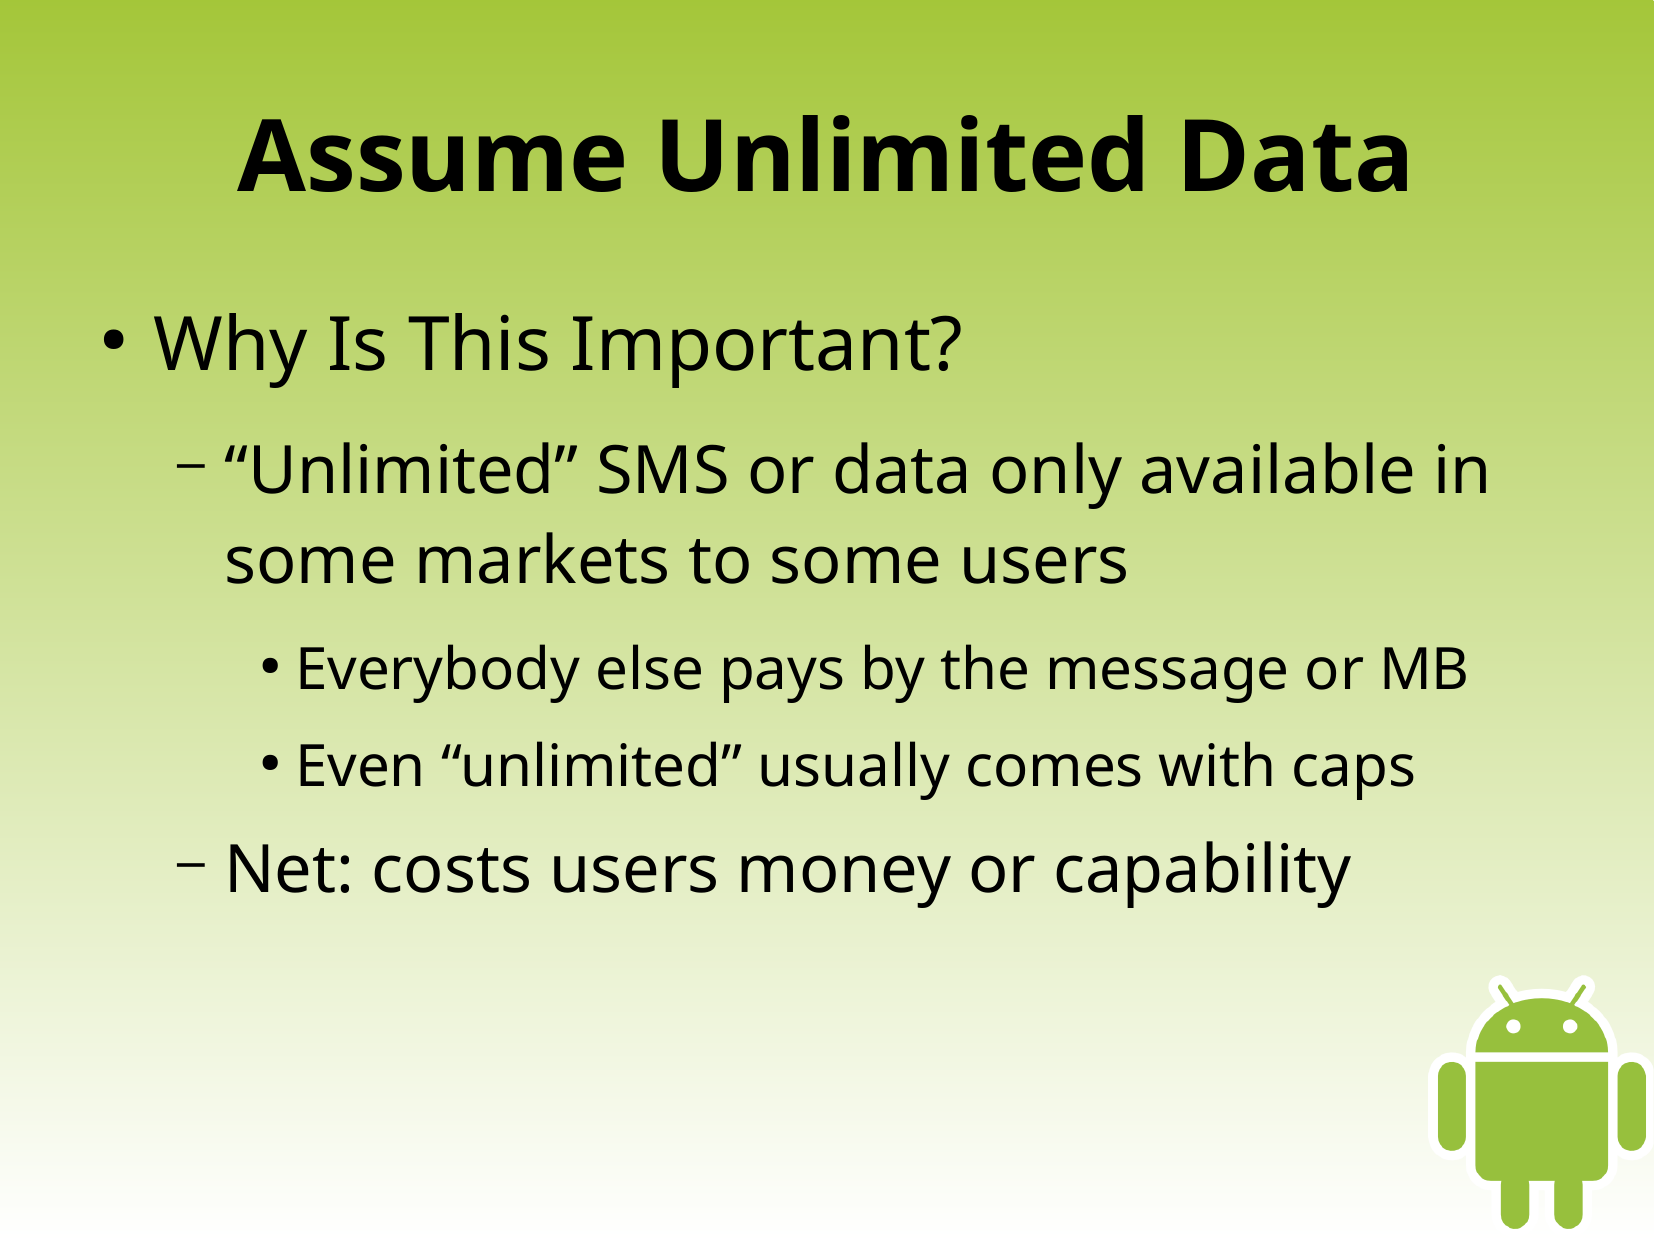

# Assume Unlimited Data
Why Is This Important?
“Unlimited” SMS or data only available in some markets to some users
Everybody else pays by the message or MB
Even “unlimited” usually comes with caps
Net: costs users money or capability